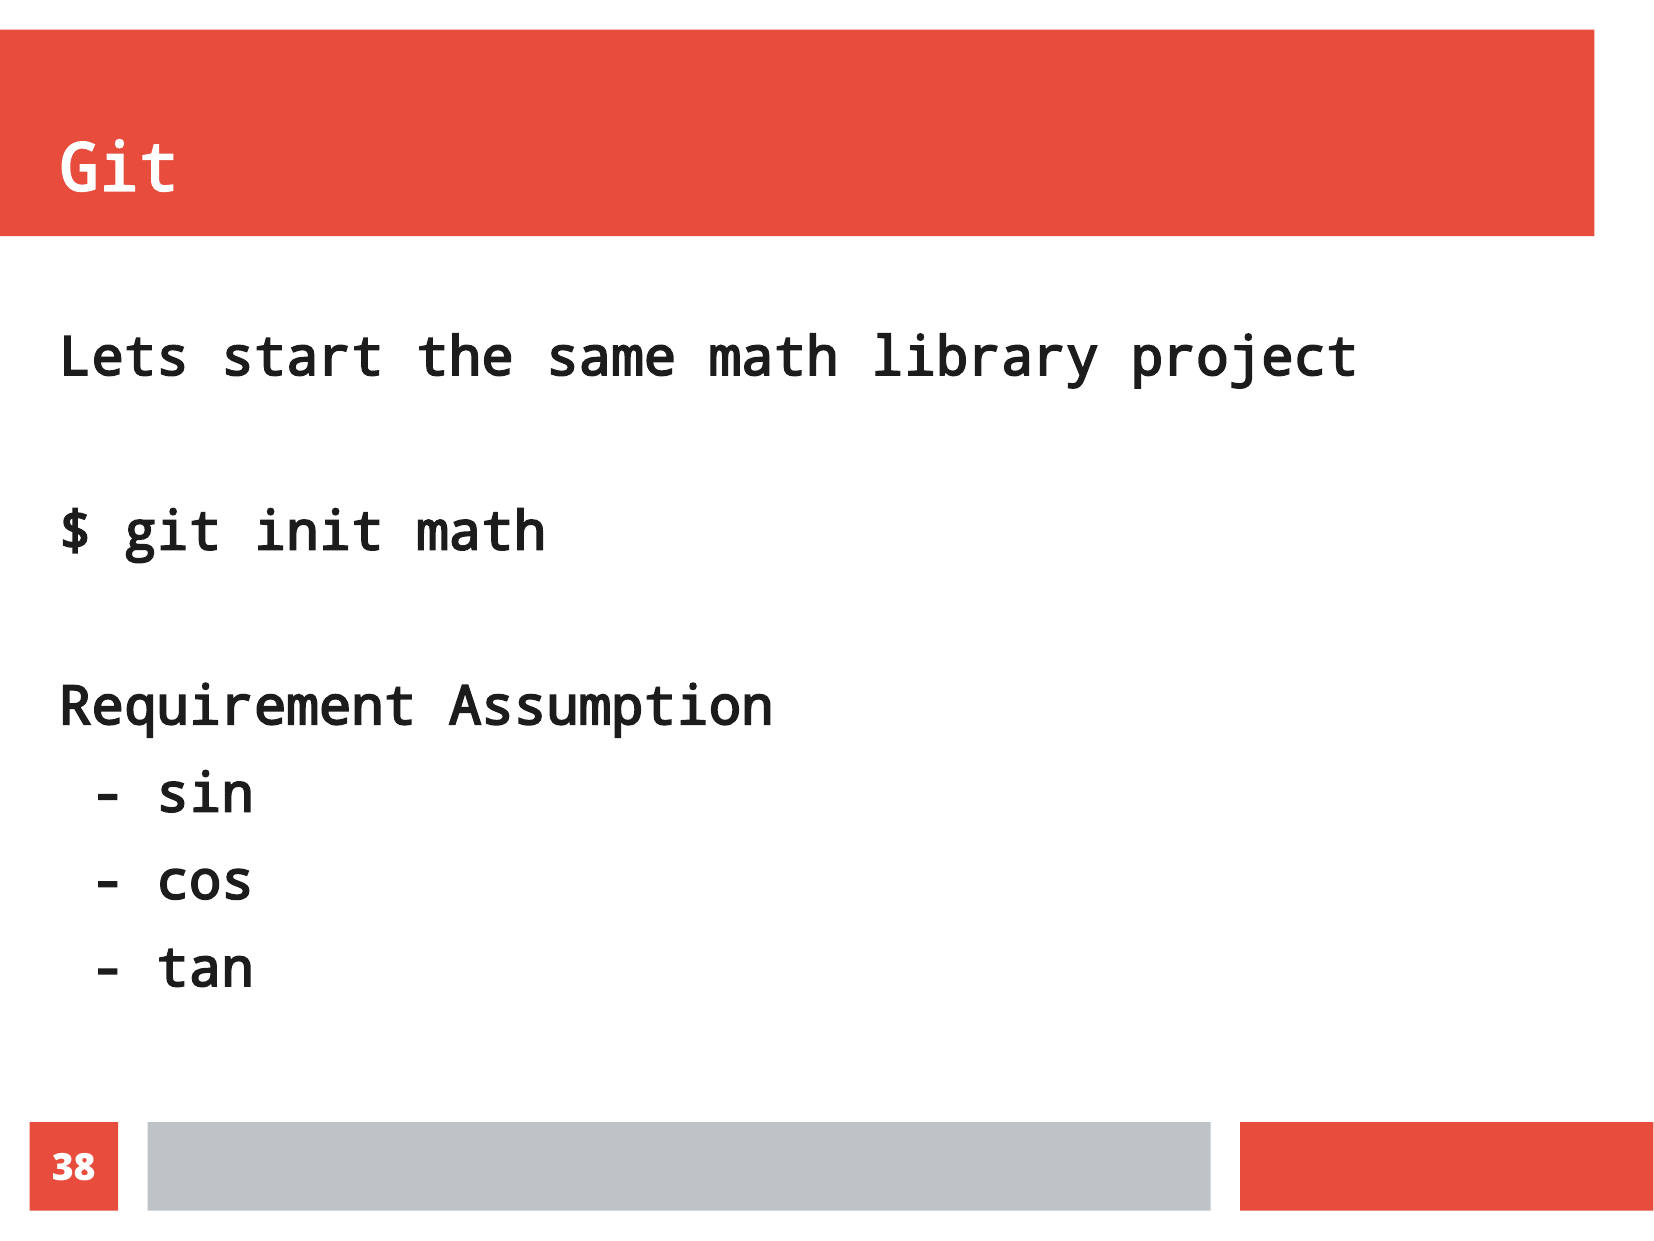

# Git
Lets start the same math library project
$ git init math
Requirement Assumption
 - sin
 - cos
 - tan
38